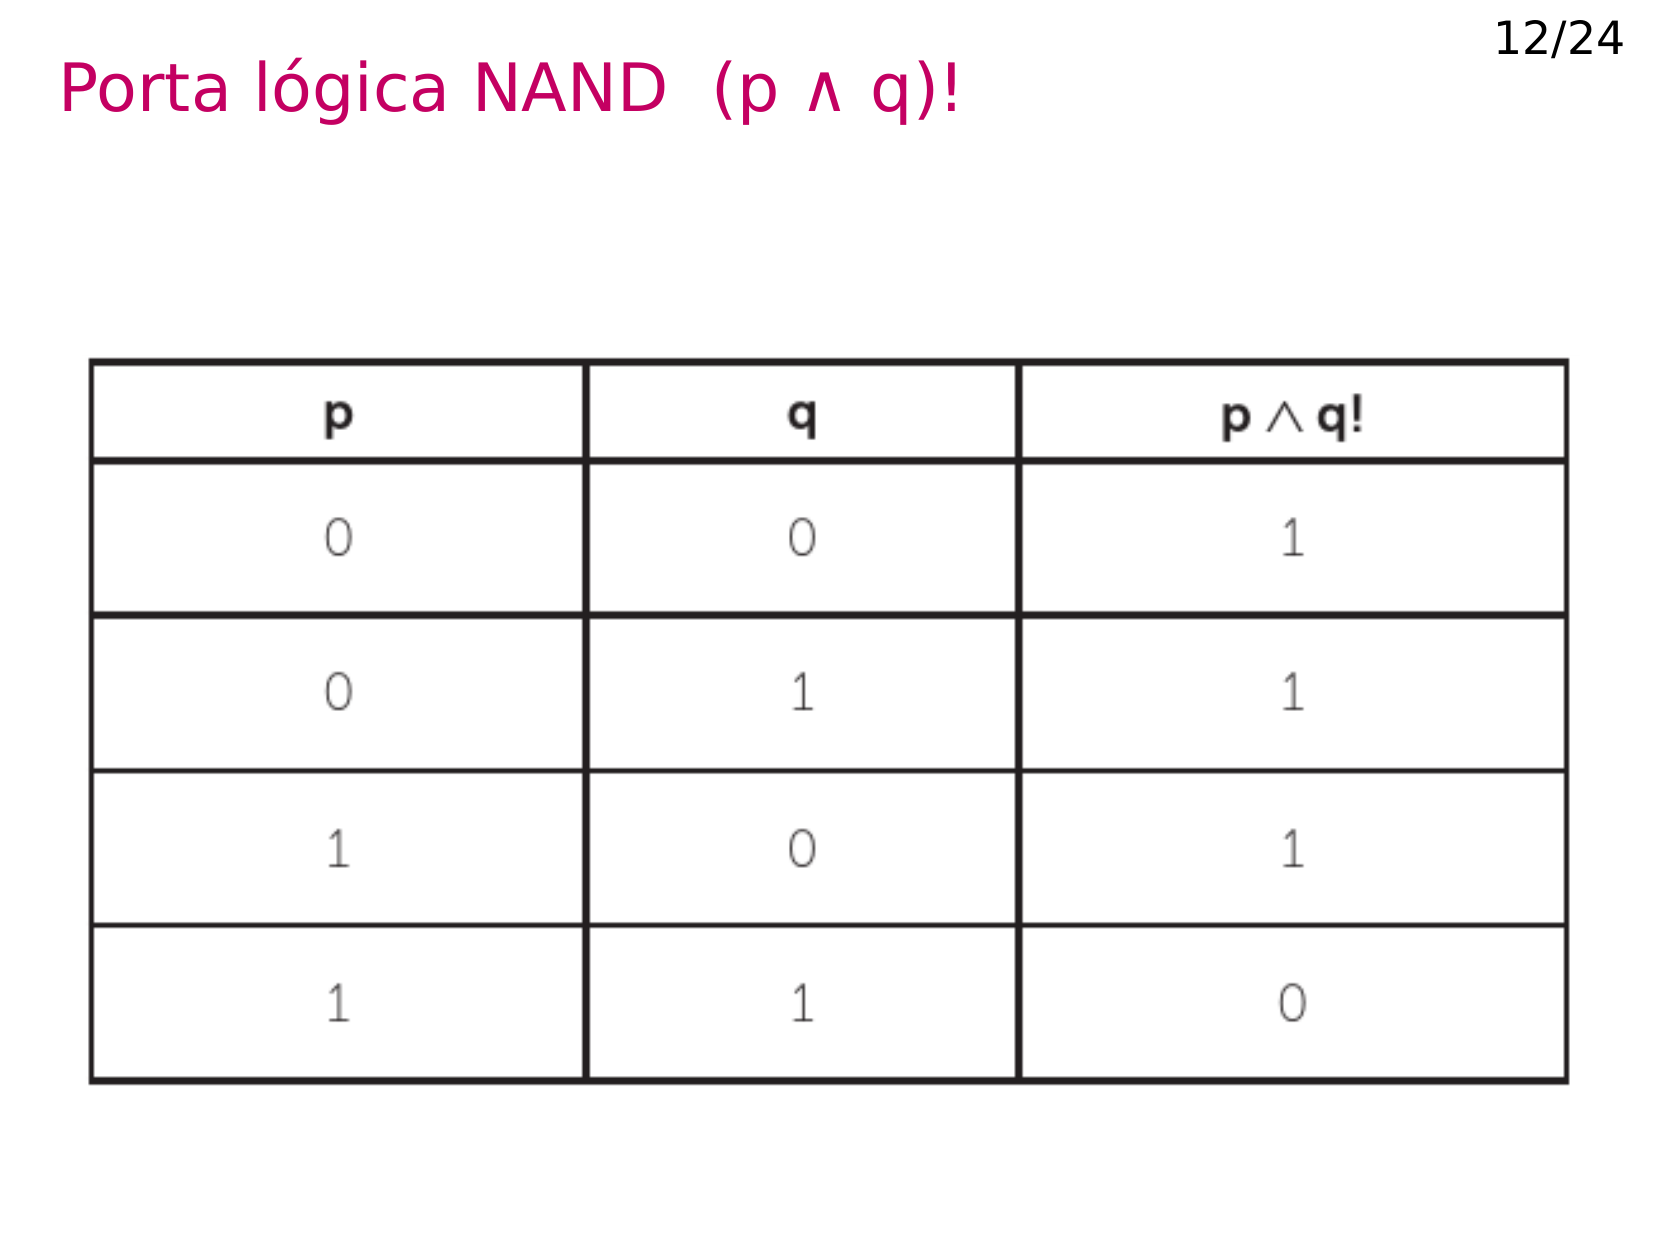

12
# Porta lógica NAND (p ∧ q)!